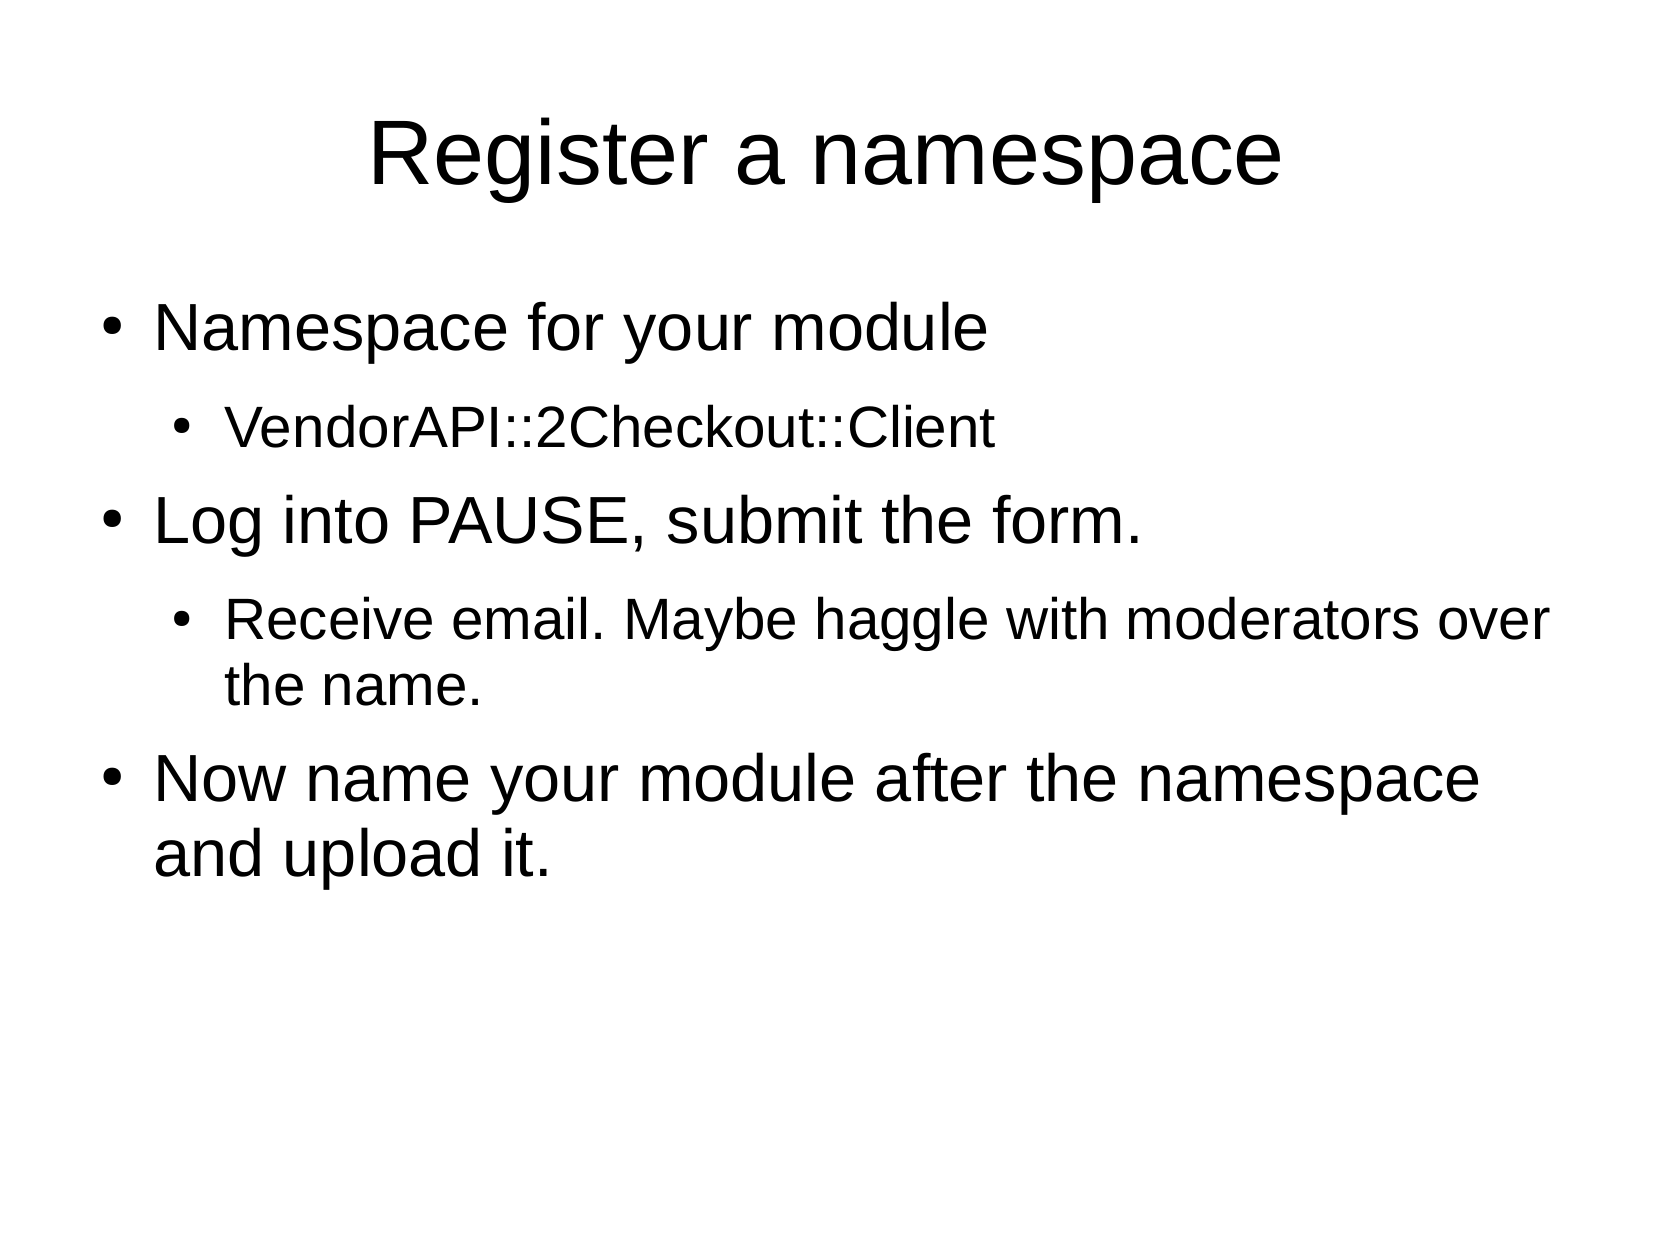

# Register a namespace
Namespace for your module
VendorAPI::2Checkout::Client
Log into PAUSE, submit the form.
Receive email. Maybe haggle with moderators over the name.
Now name your module after the namespace and upload it.